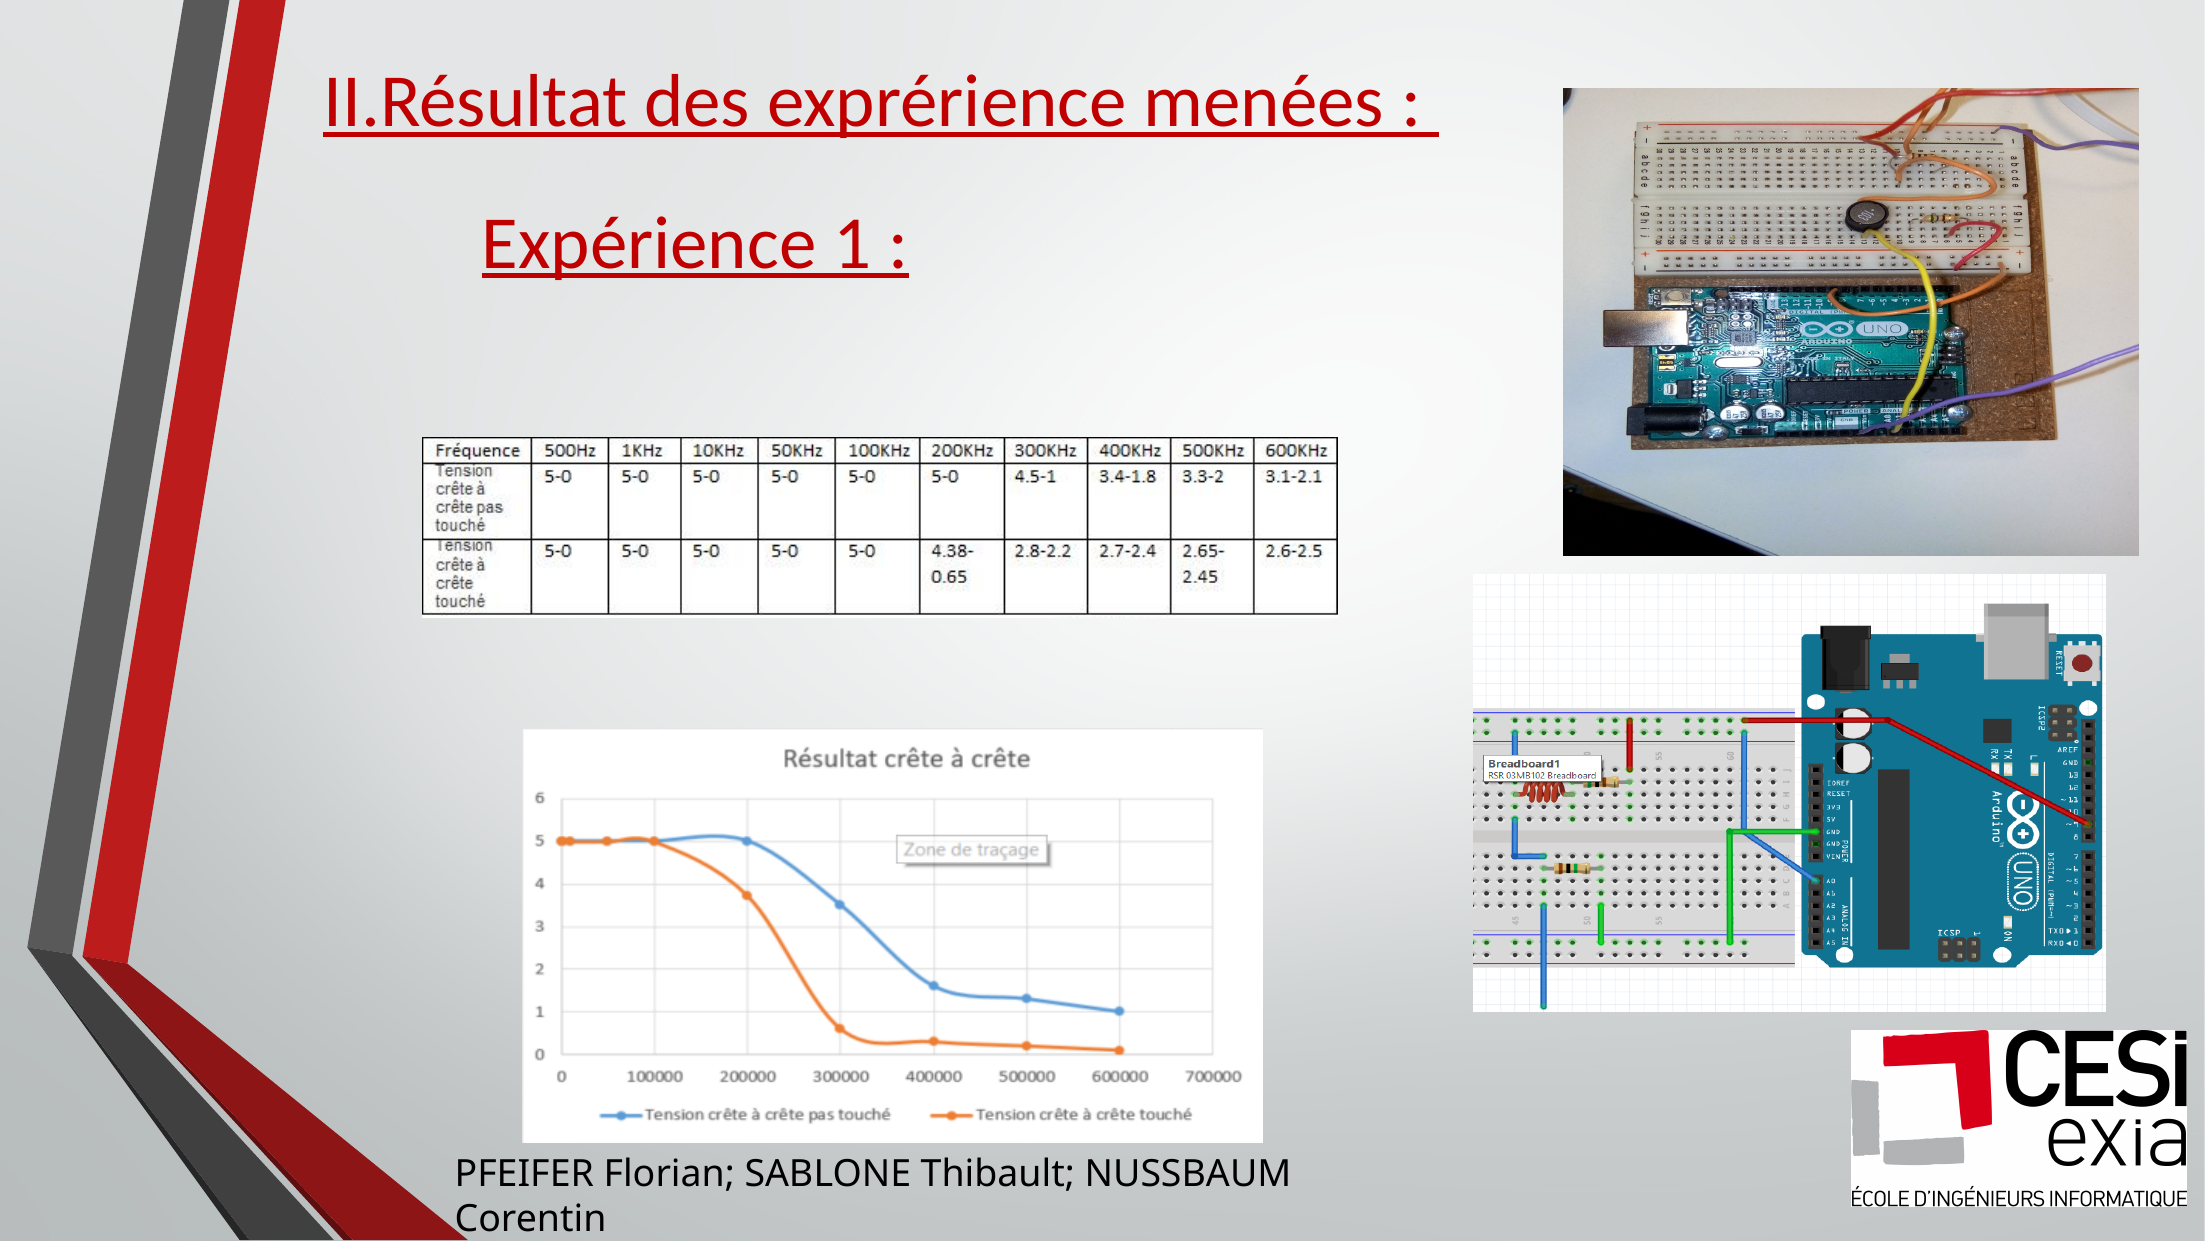

II.Résultat des exprérience menées :
# Expérience 1 :
PFEIFER Florian; SABLONE Thibault; NUSSBAUM Corentin